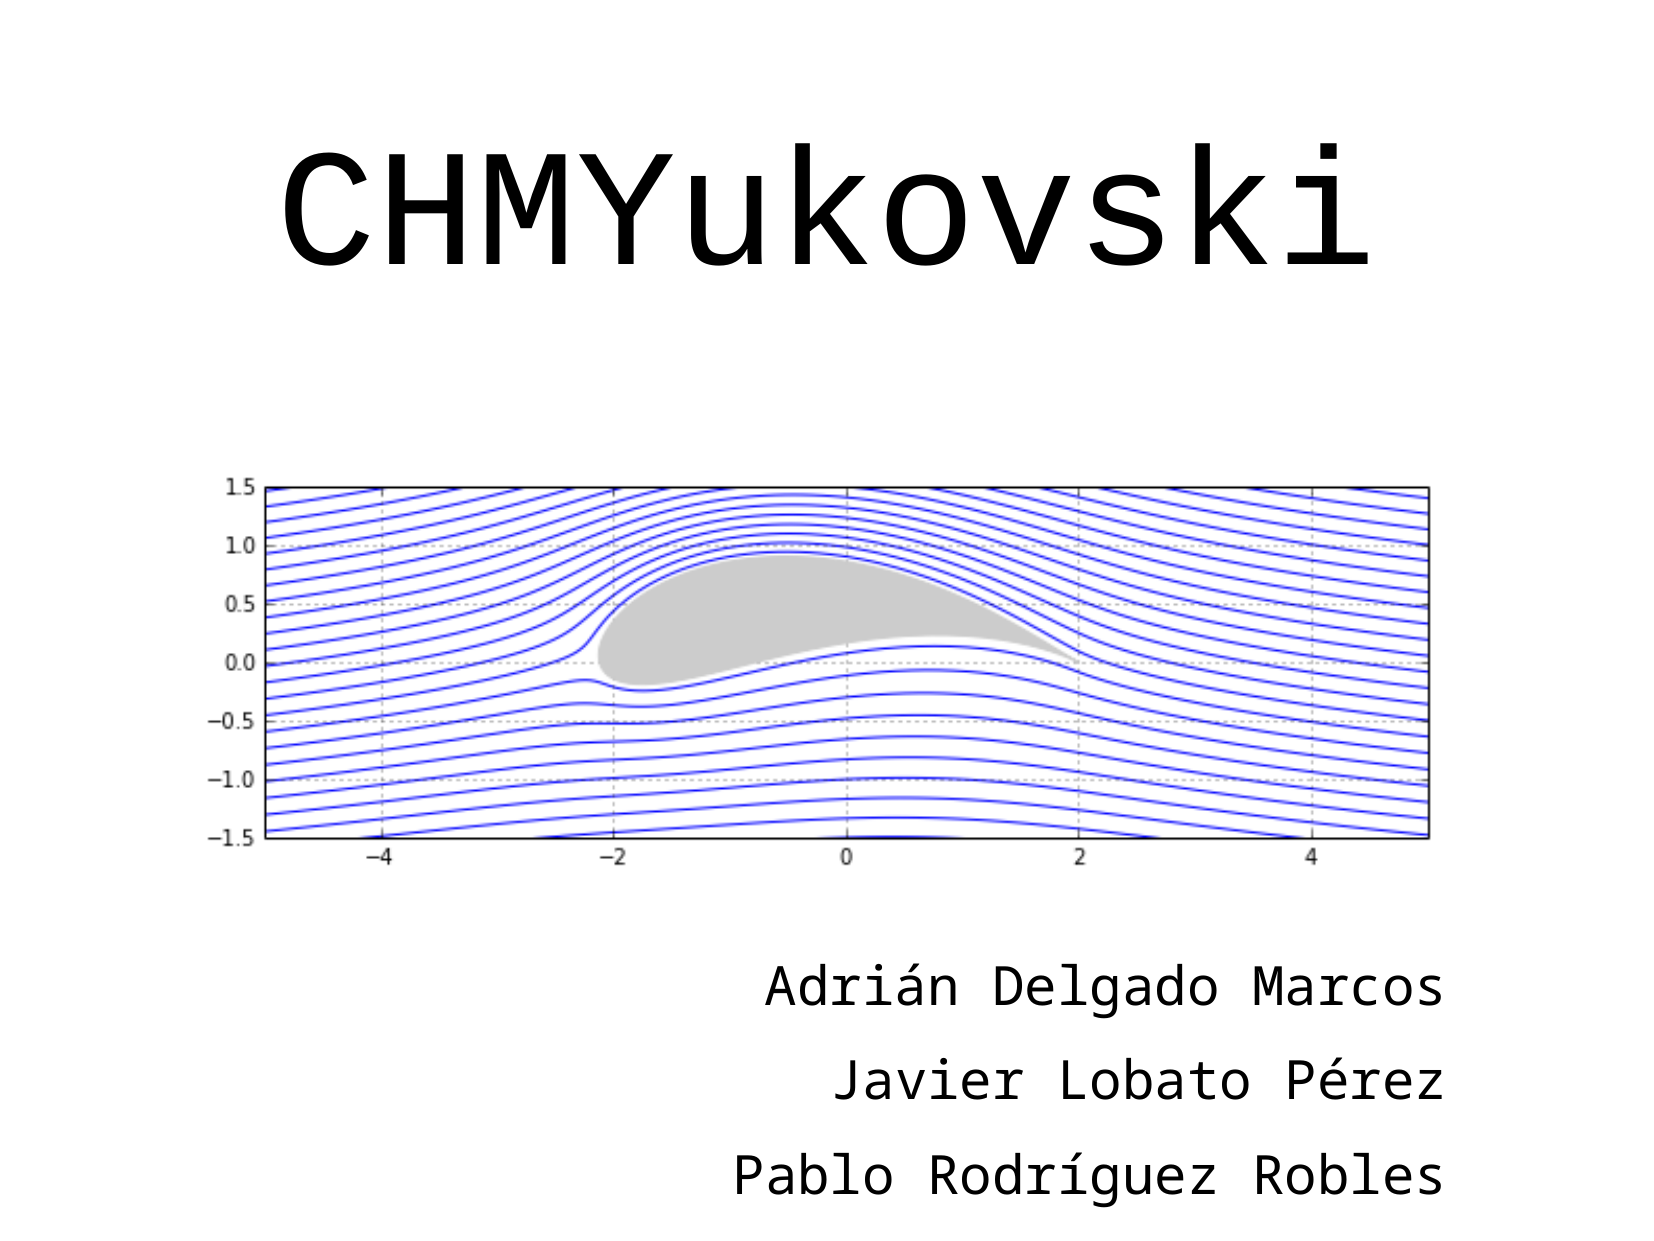

# CHMYukovski
Adrián Delgado Marcos
Javier Lobato Pérez
Pablo Rodríguez Robles